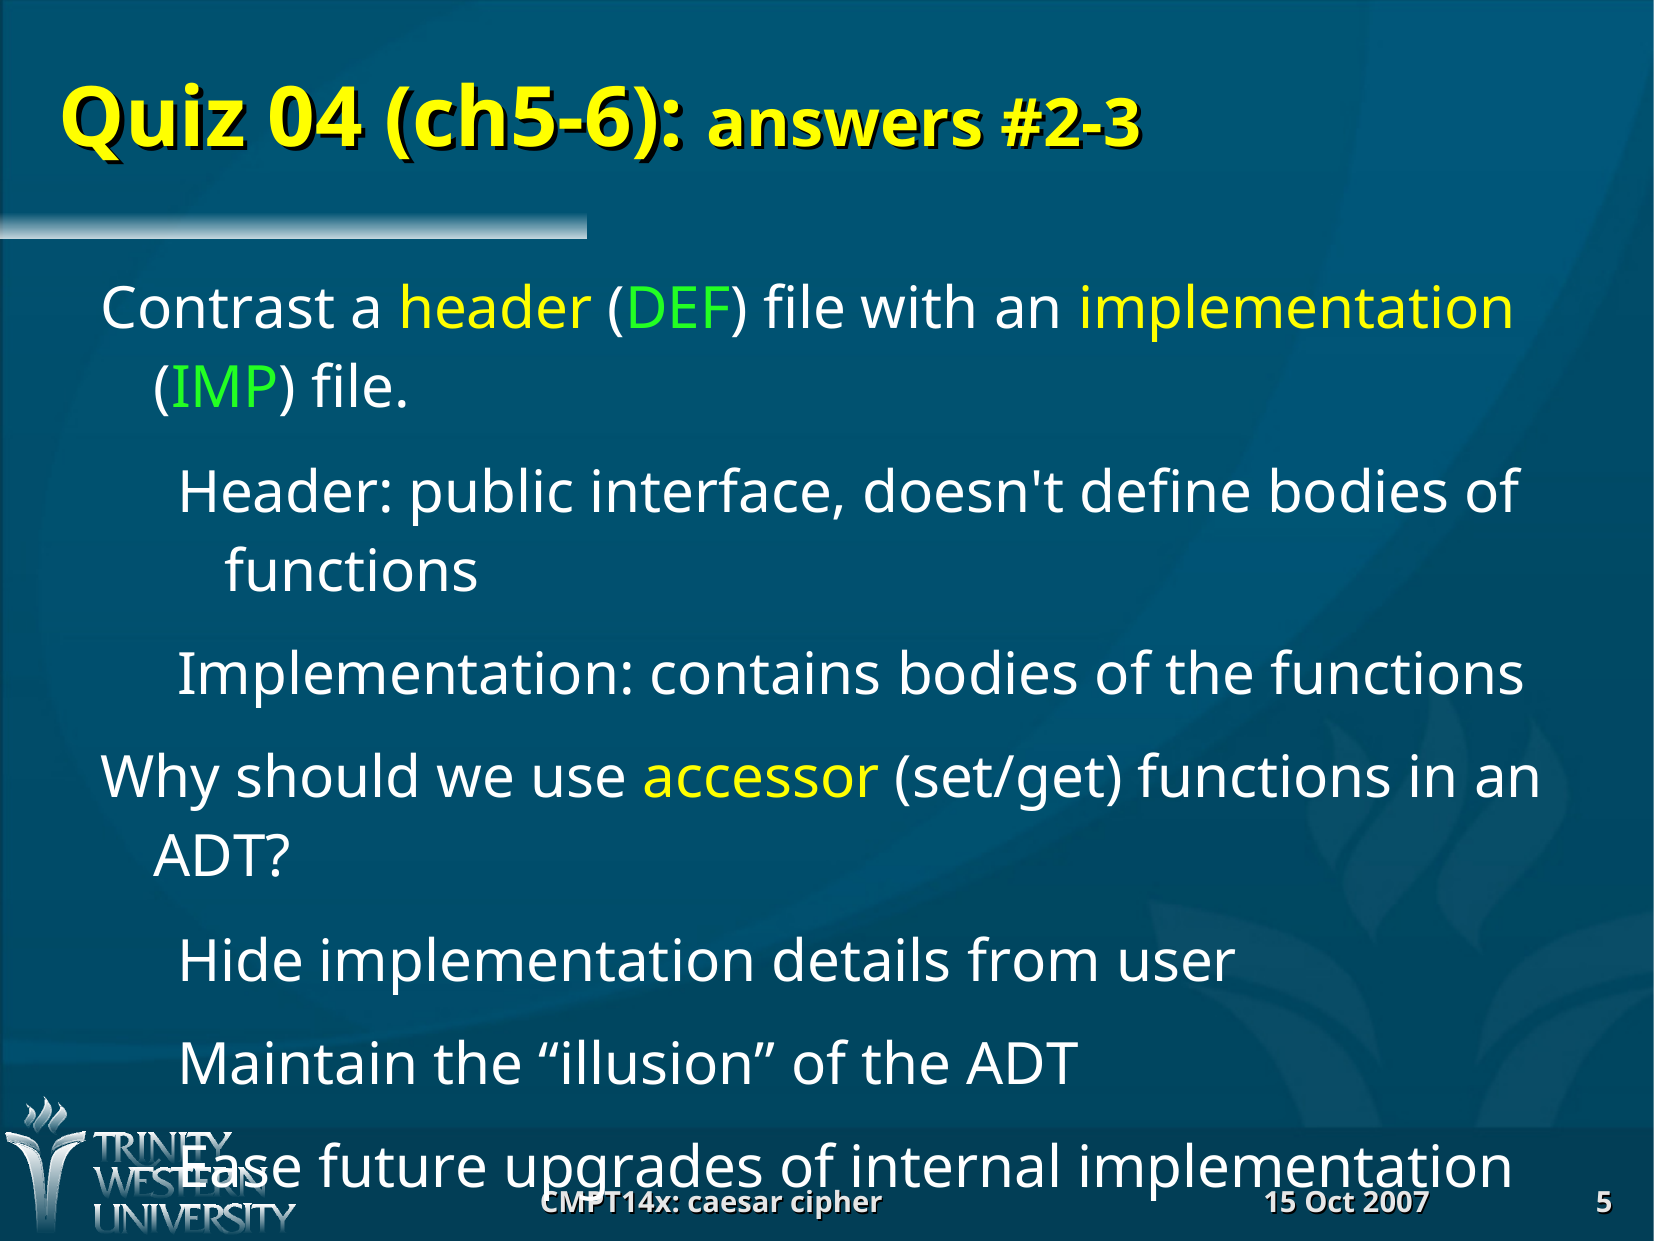

# Quiz 04 (ch5-6): answers #2-3
Contrast a header (DEF) file with an implementation (IMP) file.
Header: public interface, doesn't define bodies of functions
Implementation: contains bodies of the functions
Why should we use accessor (set/get) functions in an ADT?
Hide implementation details from user
Maintain the “illusion” of the ADT
Ease future upgrades of internal implementation
CMPT14x: caesar cipher
15 Oct 2007
5